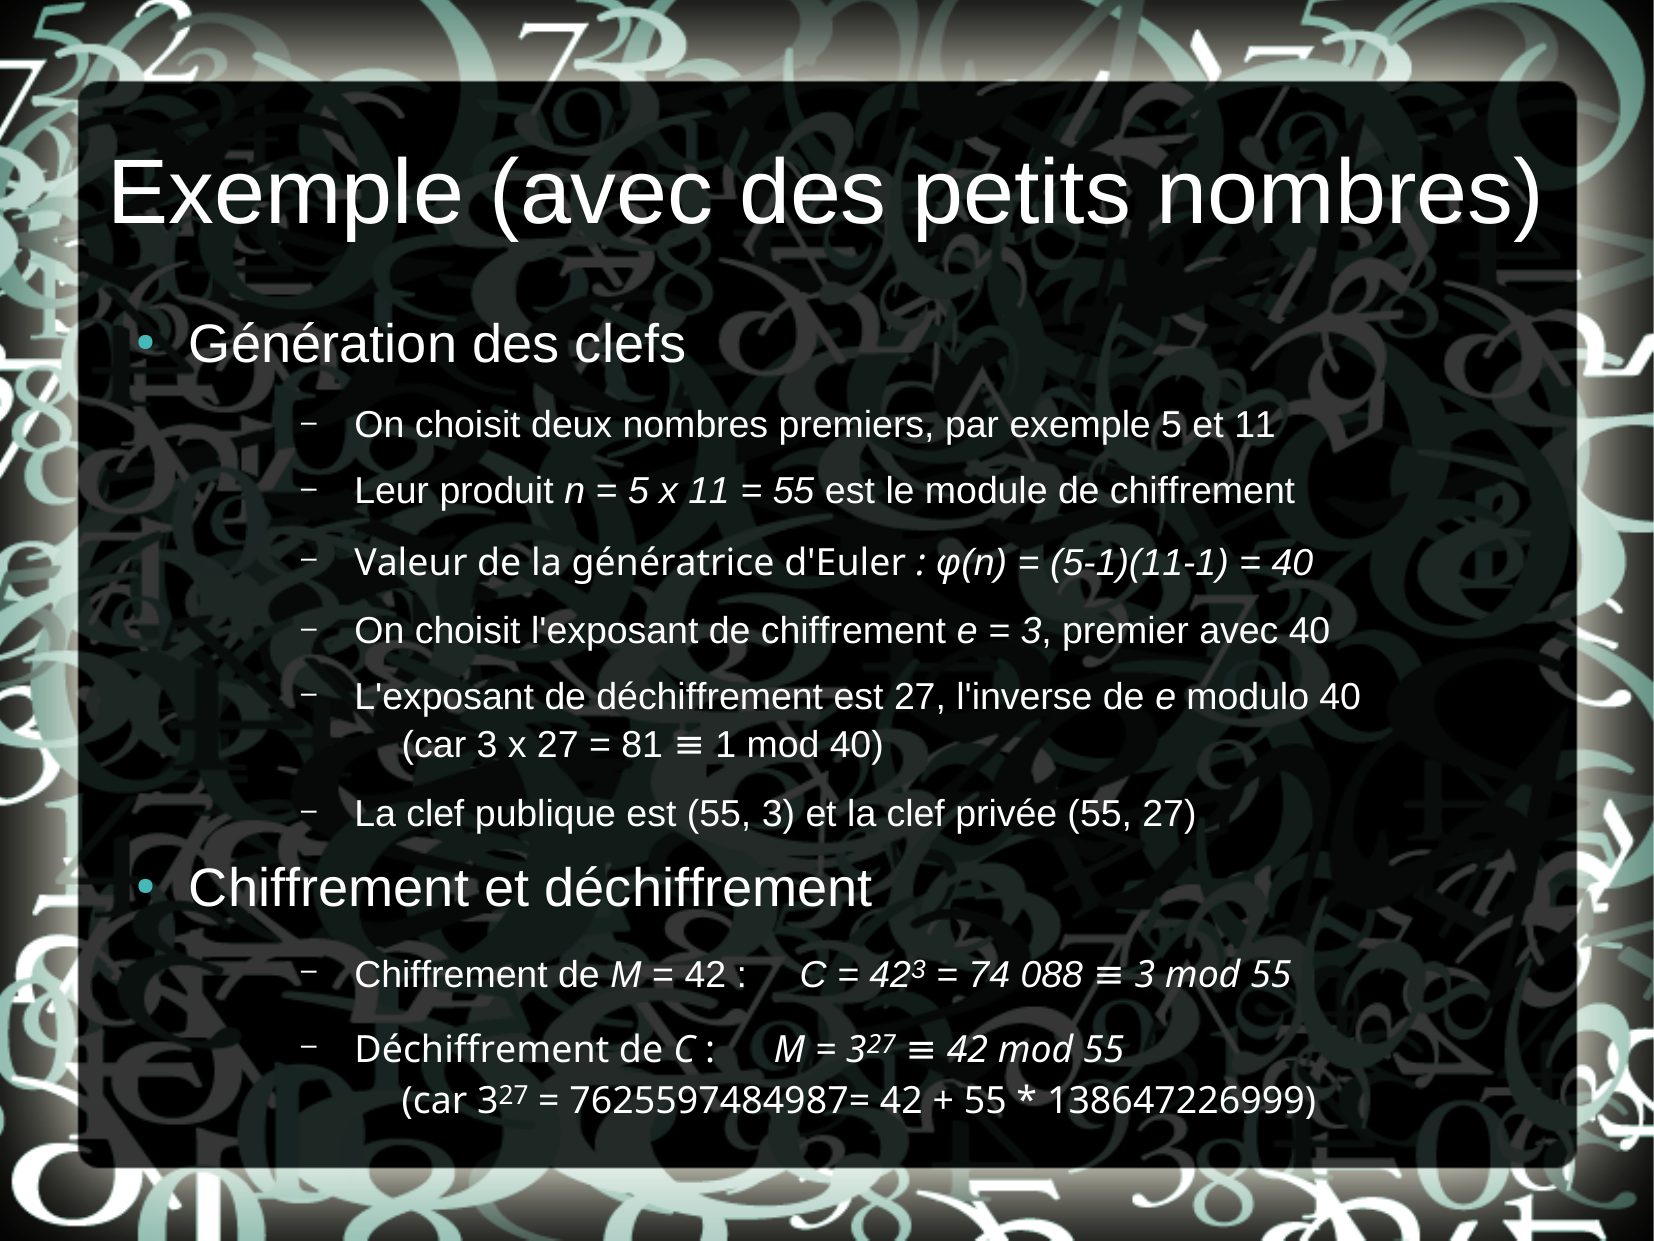

# Exemple (avec des petits nombres)
Génération des clefs
On choisit deux nombres premiers, par exemple 5 et 11
Leur produit n = 5 x 11 = 55 est le module de chiffrement
Valeur de la génératrice d'Euler : φ(n) = (5-1)(11-1) = 40
On choisit l'exposant de chiffrement e = 3, premier avec 40
L'exposant de déchiffrement est 27, l'inverse de e modulo 40
(car 3 x 27 = 81 ≡ 1 mod 40)
La clef publique est (55, 3) et la clef privée (55, 27)
Chiffrement et déchiffrement
Chiffrement de M = 42 : C = 423 = 74 088 ≡ 3 mod 55
Déchiffrement de C : M = 327 ≡ 42 mod 55
(car 327 = 7625597484987= 42 + 55 * 138647226999)